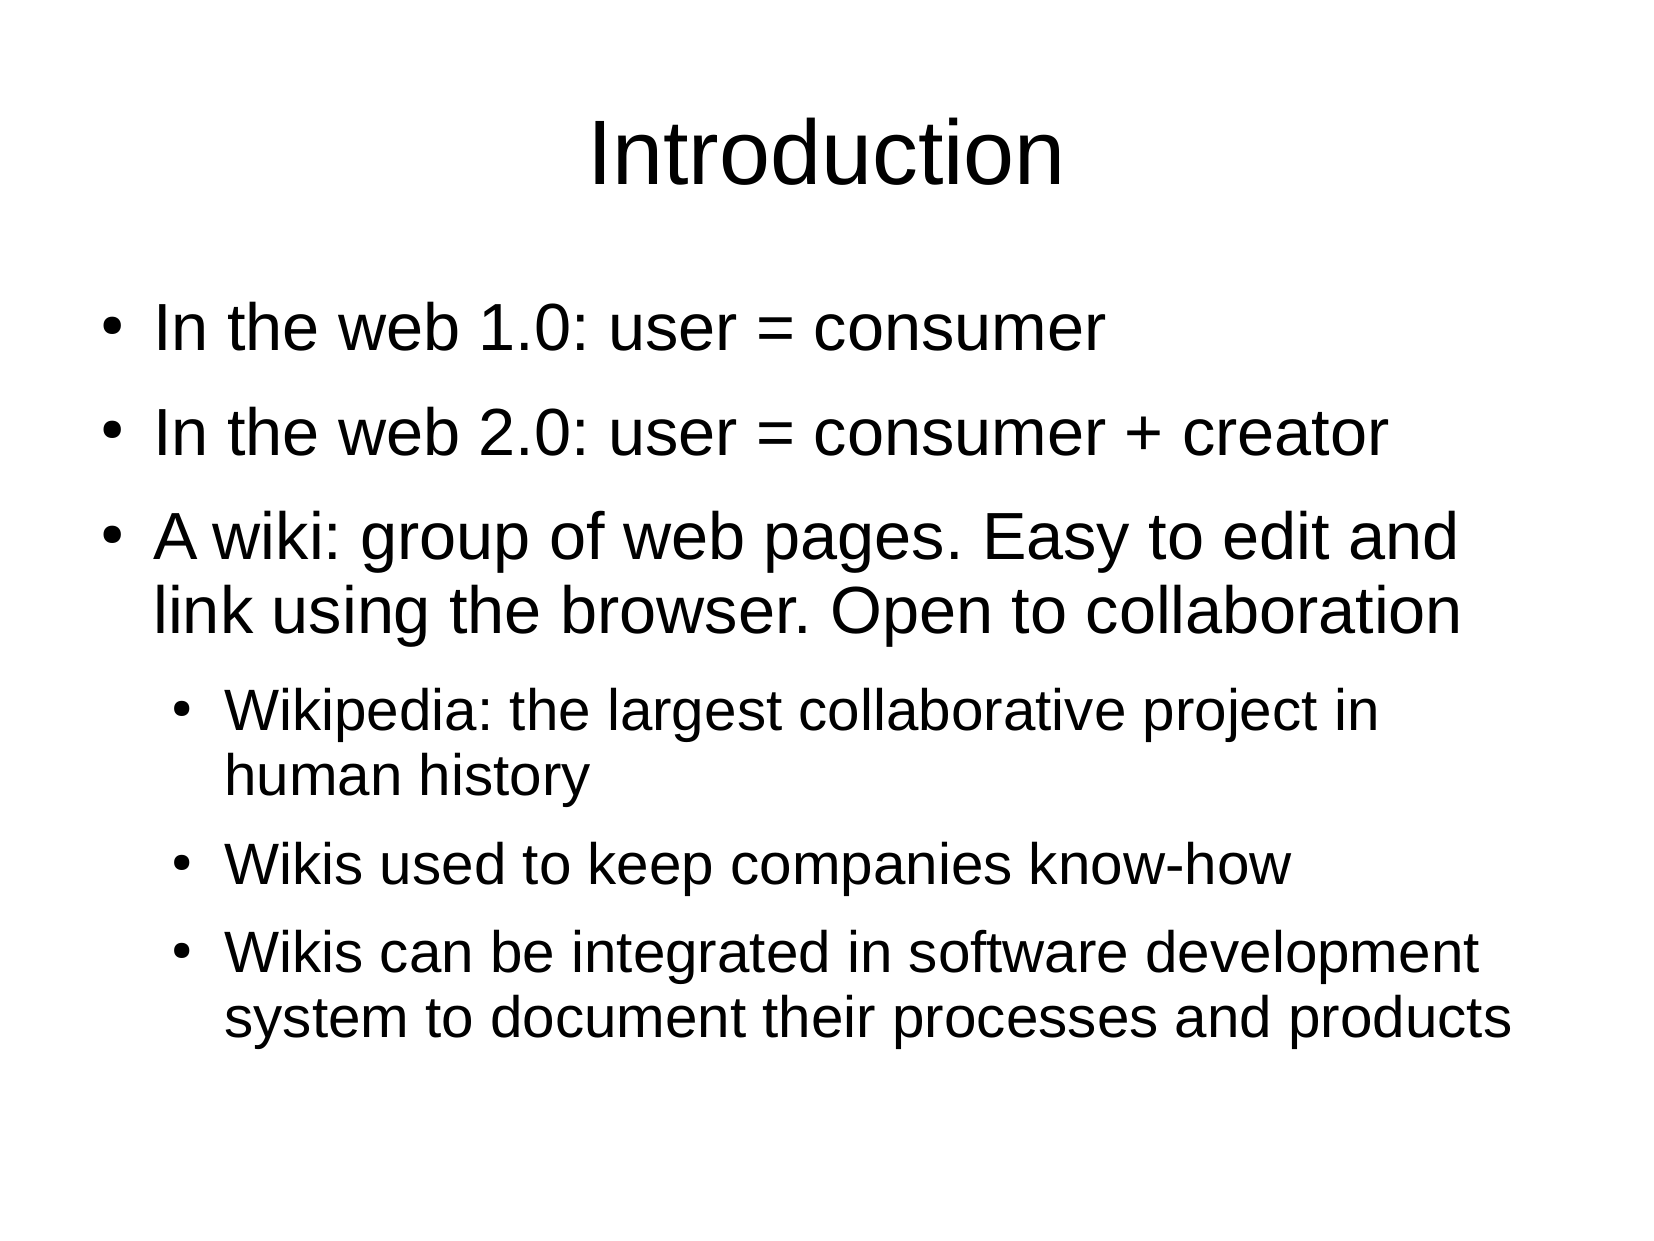

# Introduction
In the web 1.0: user = consumer
In the web 2.0: user = consumer + creator
A wiki: group of web pages. Easy to edit and link using the browser. Open to collaboration
Wikipedia: the largest collaborative project in human history
Wikis used to keep companies know-how
Wikis can be integrated in software development system to document their processes and products